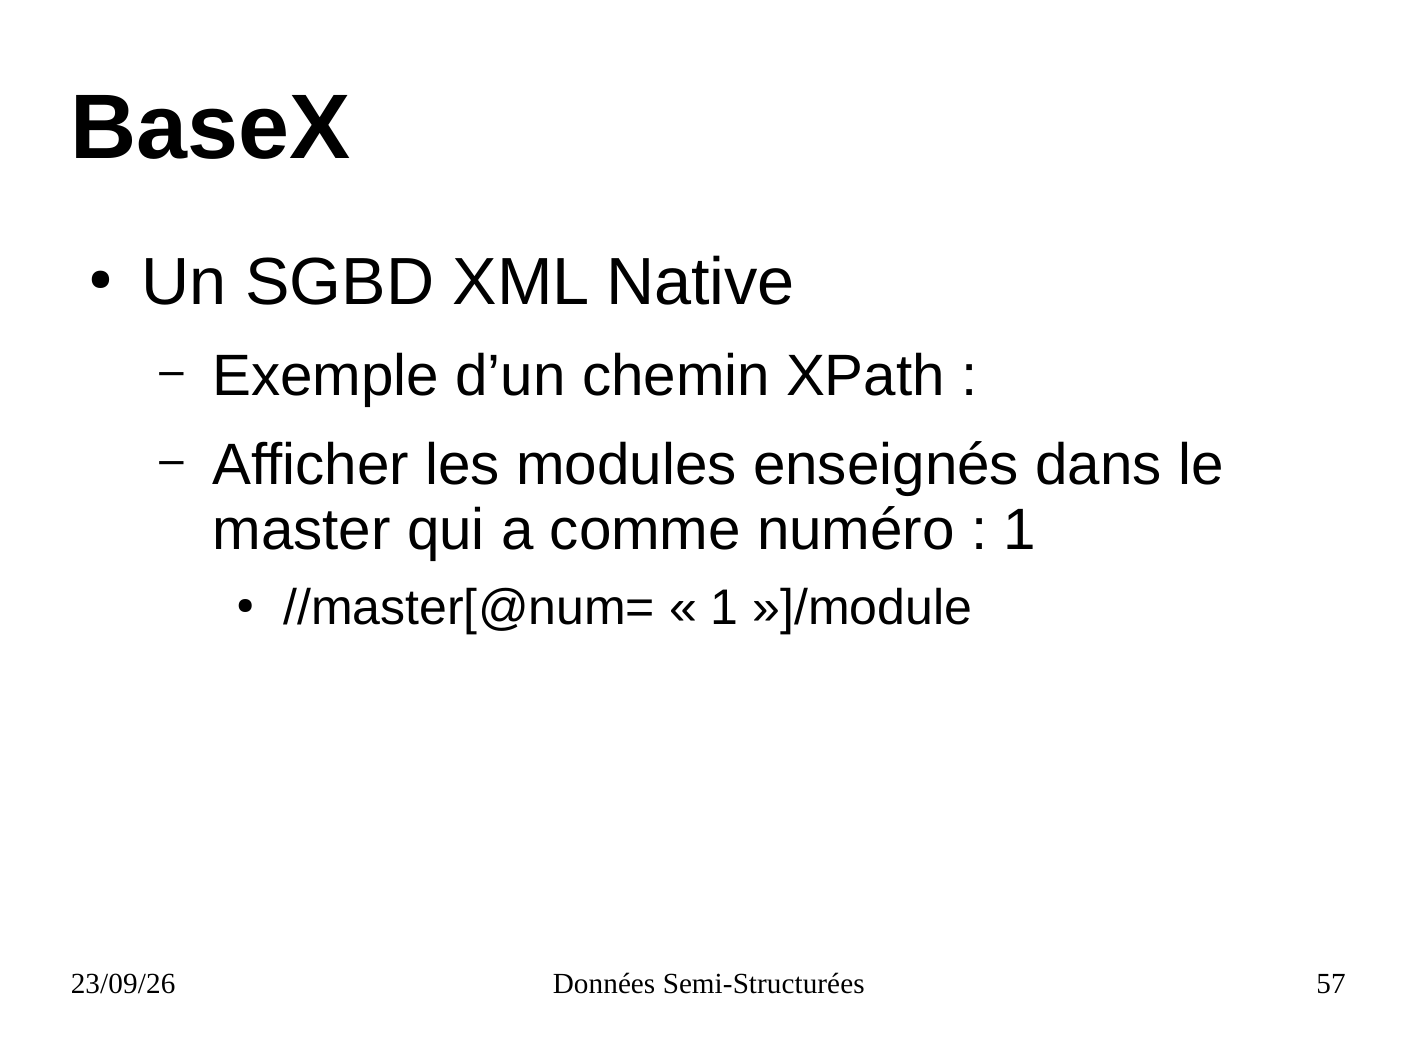

# BaseX
Un SGBD XML Native
Exemple d’un chemin XPath :
Afficher les modules enseignés dans le master qui a comme numéro : 1
//master[@num= « 1 »]/module
Données Semi-Structurées
57